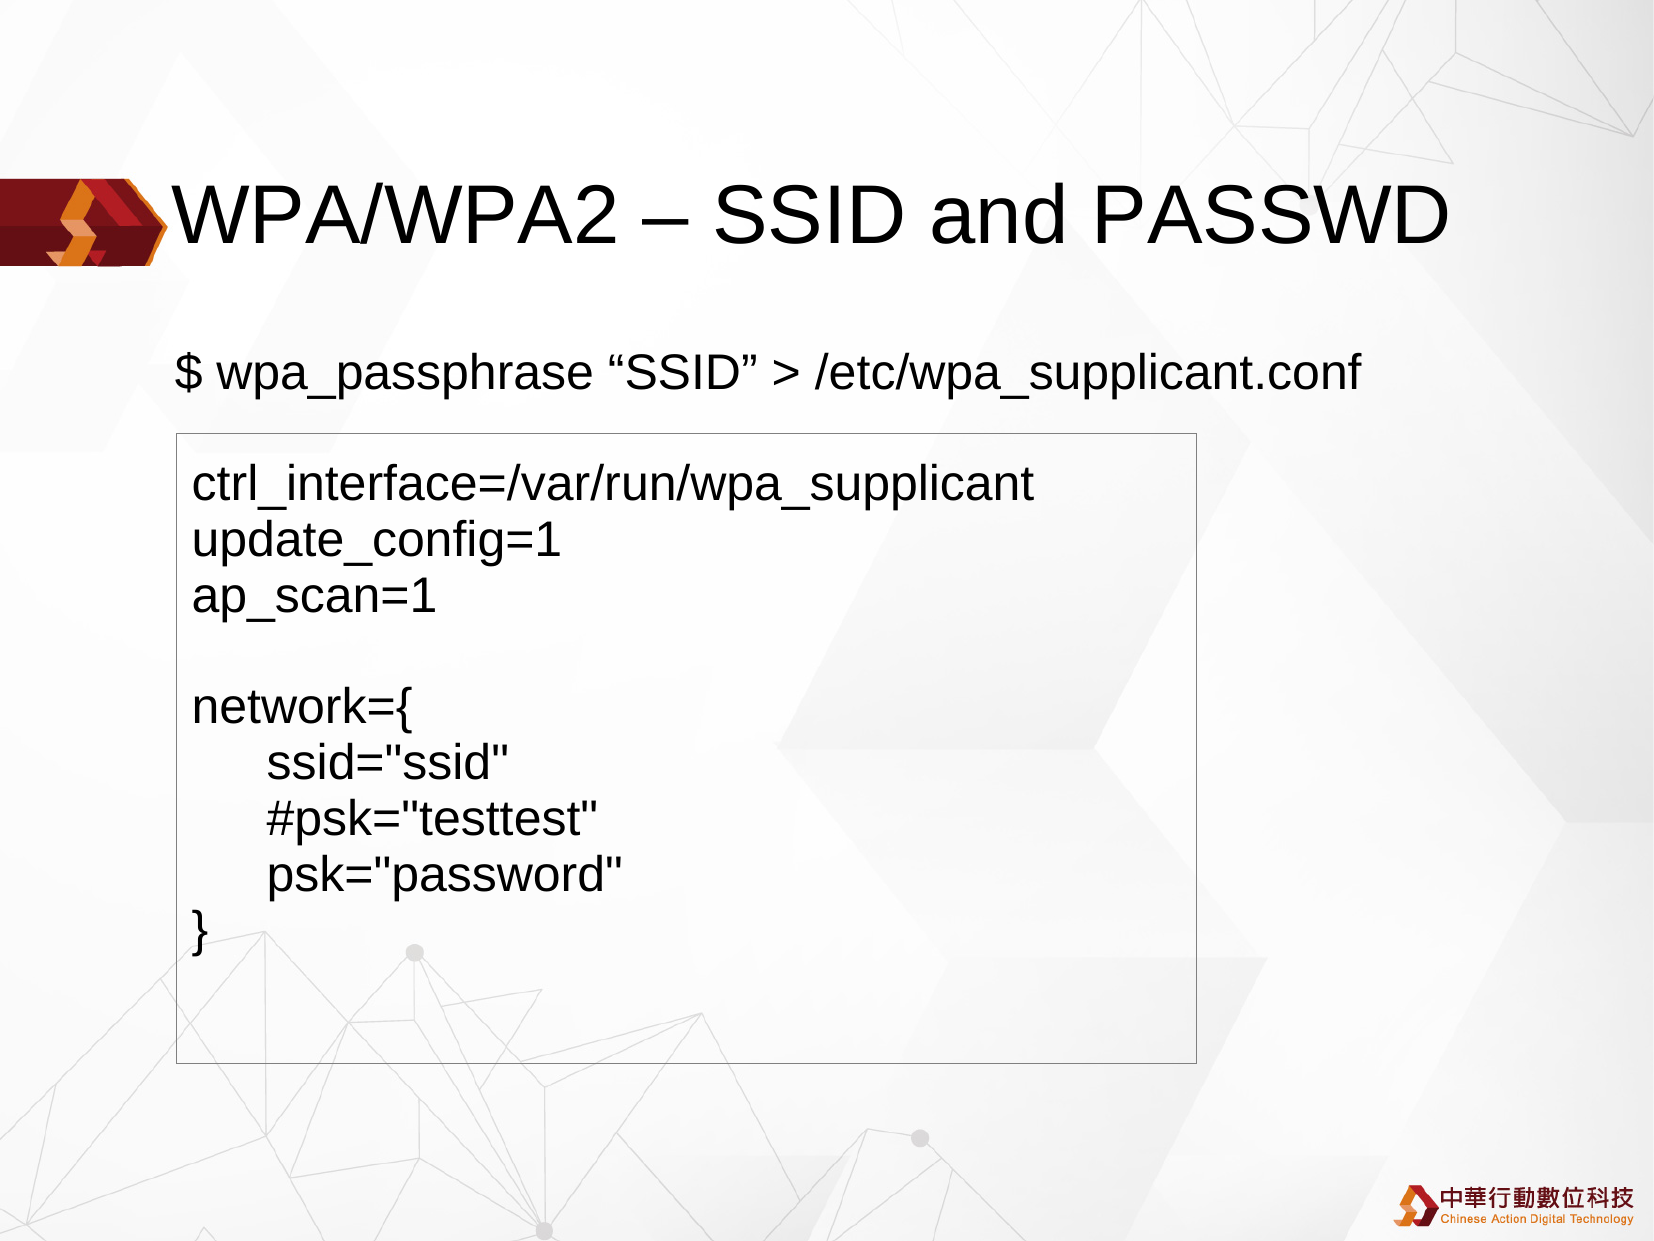

# WPA/WPA2 – SSID and PASSWD
$ wpa_passphrase “SSID” > /etc/wpa_supplicant.conf
ctrl_interface=/var/run/wpa_supplicant
update_config=1
ap_scan=1
network={
	ssid="ssid"
	#psk="testtest"
	psk="password"
}